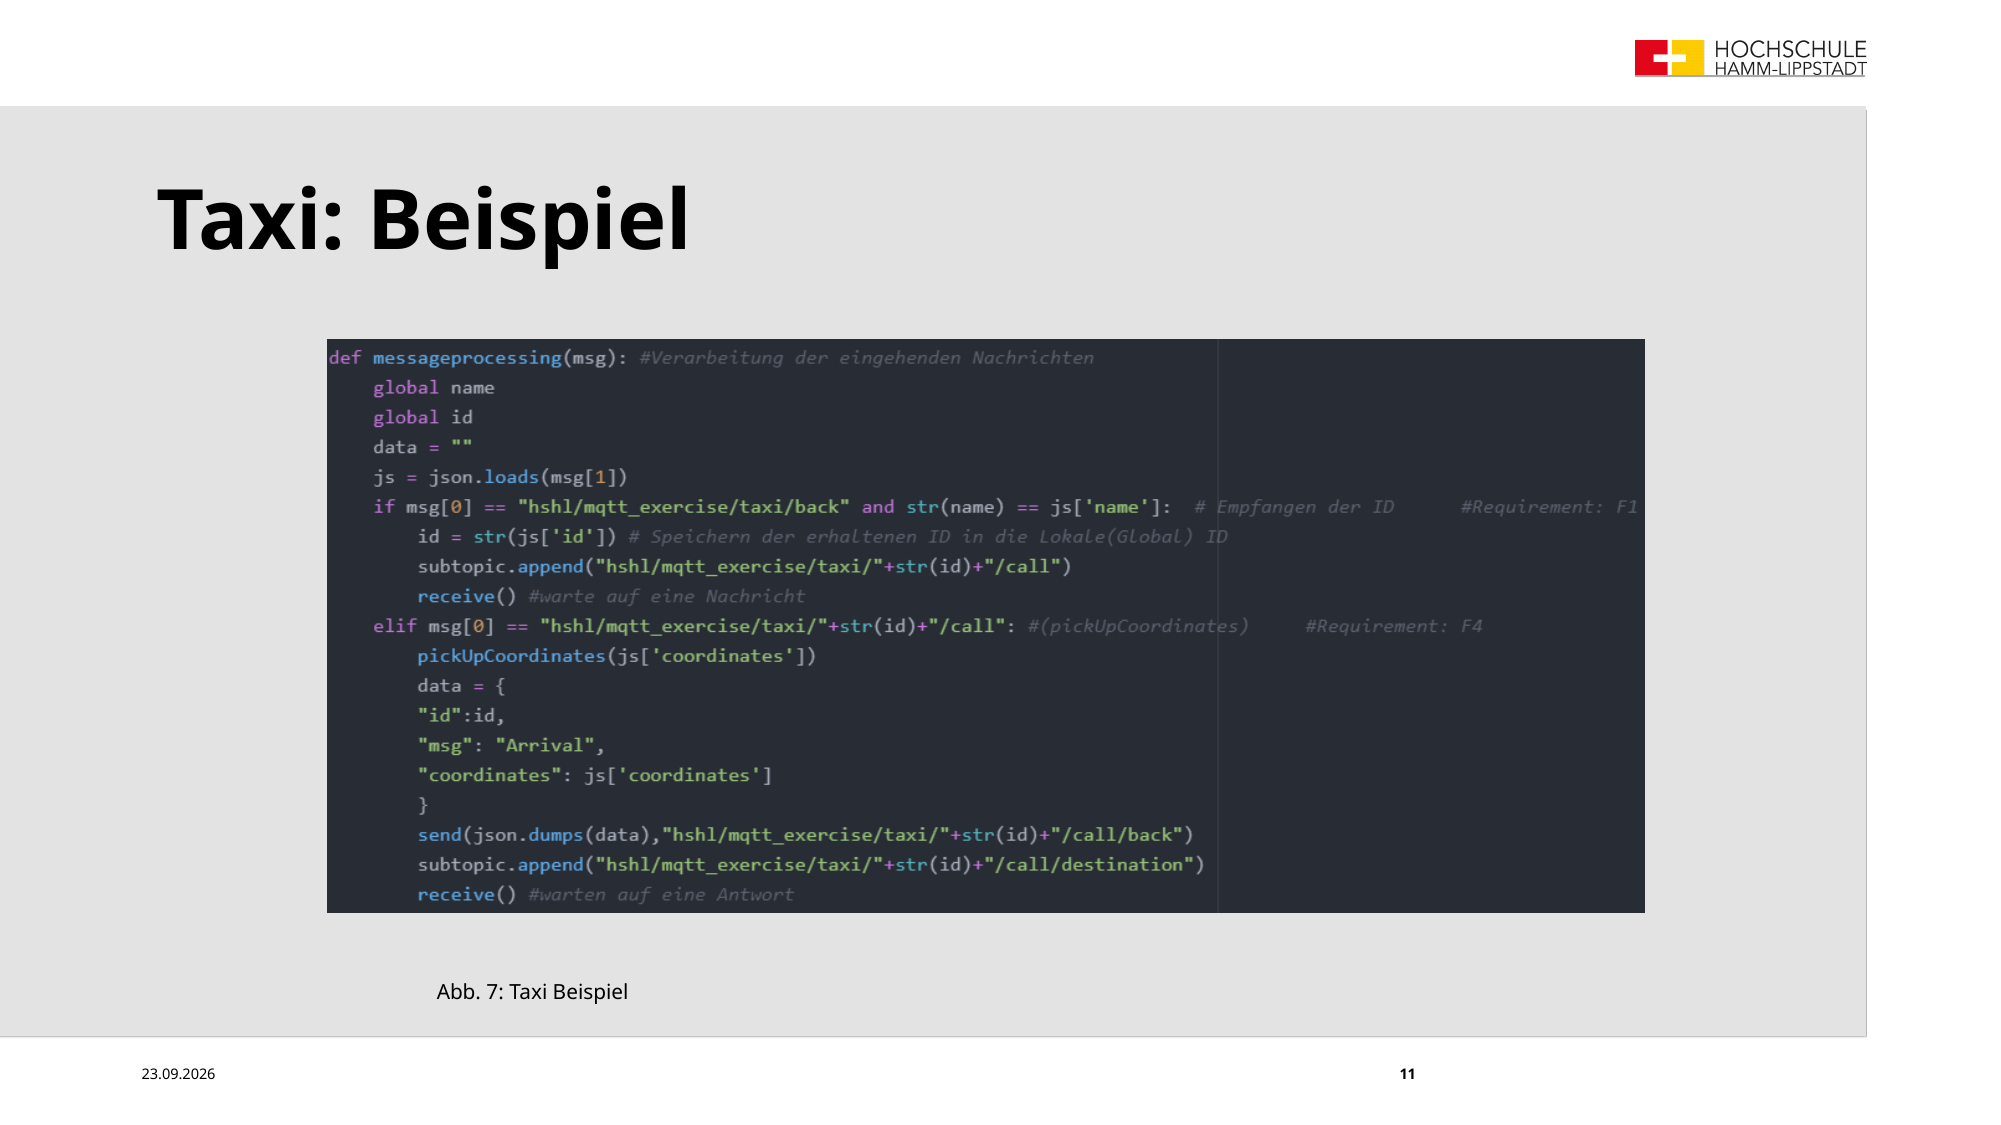

# Taxi: Beispiel
Abb. 7: Taxi Beispiel
11